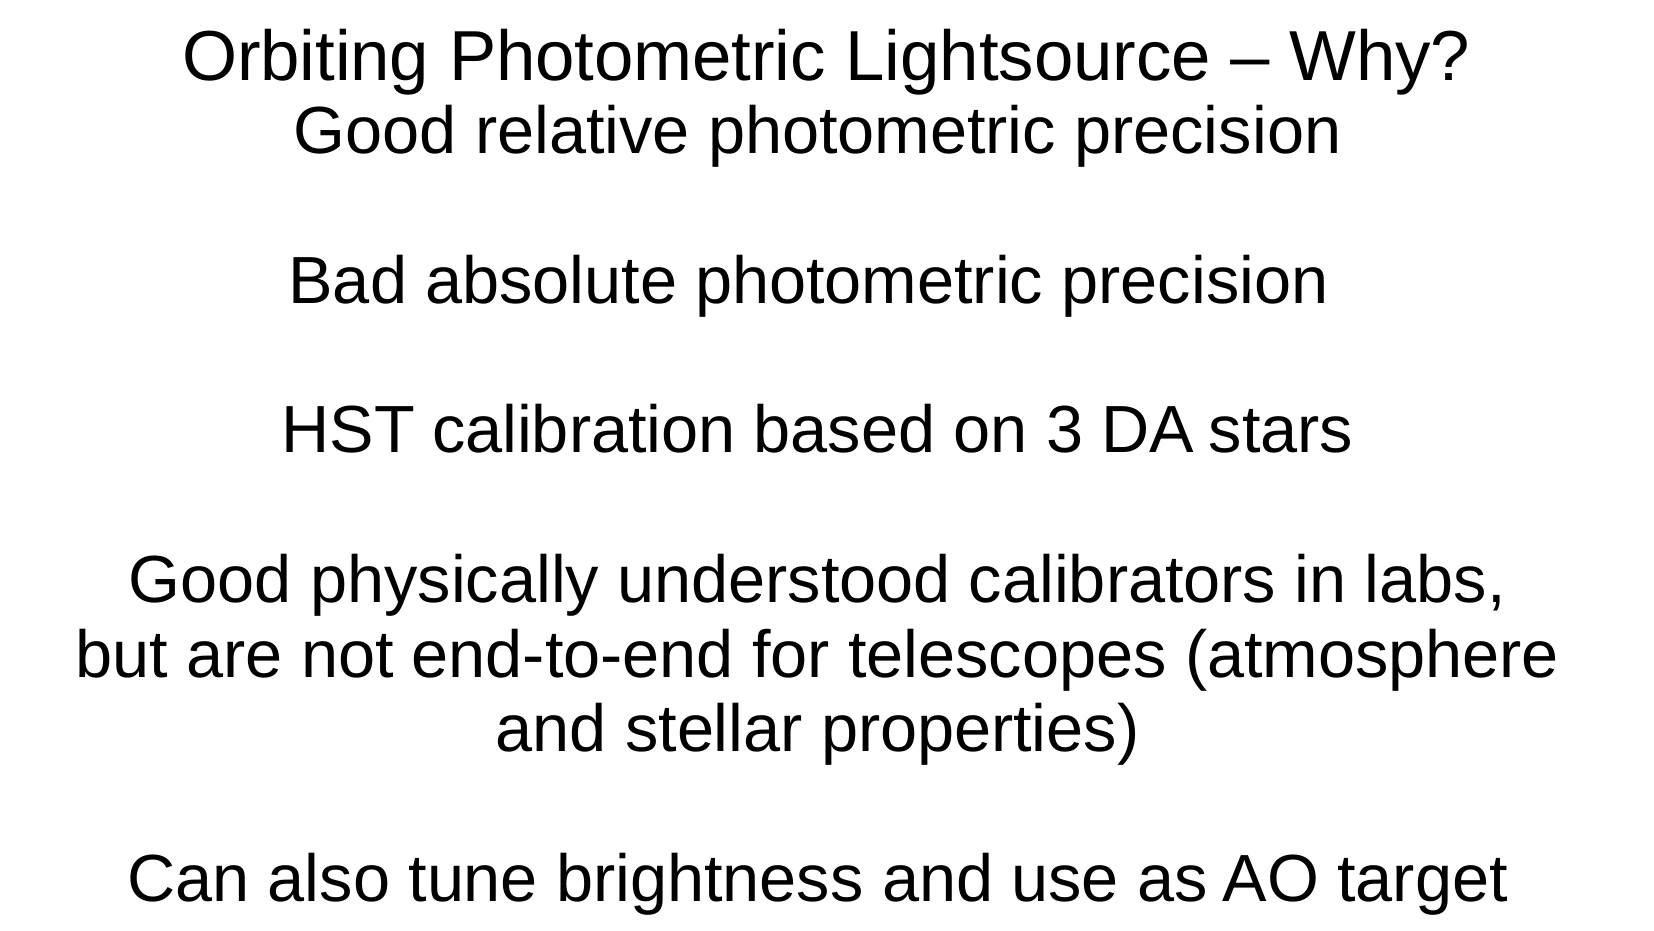

# Orbiting Photometric Lightsource – Why?
Good relative photometric precision
Bad absolute photometric precision
HST calibration based on 3 DA stars
Good physically understood calibrators in labs, but are not end-to-end for telescopes (atmosphere and stellar properties)
Can also tune brightness and use as AO target